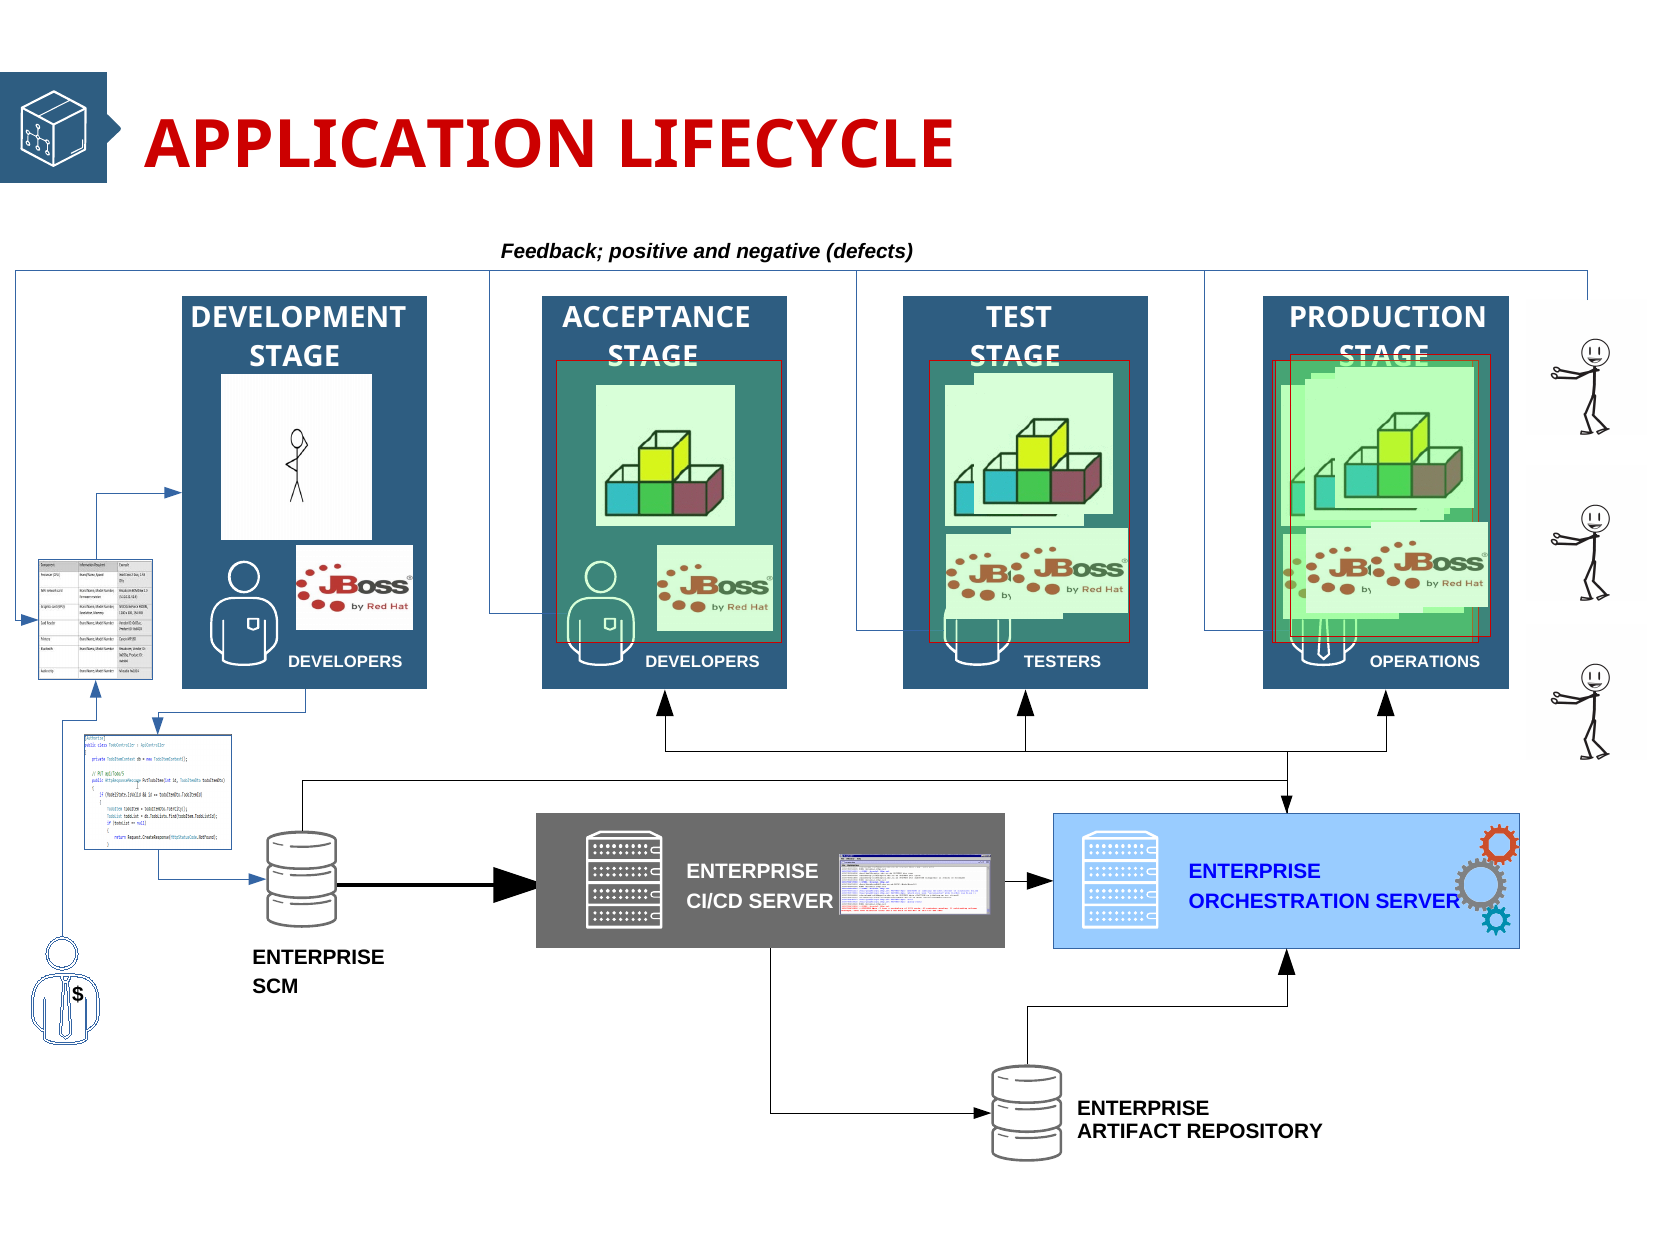

APPLICATION LIFECYCLE
Feedback; positive and negative (defects)
DEVELOPMENT
STAGE
ACCEPTANCE
STAGE
TEST
STAGE
PRODUCTION
STAGE
DEVELOPERS
DEVELOPERS
TESTERS
OPERATIONS
ENTERPRISE
CI/CD SERVER
ENTERPRISE
ORCHESTRATION SERVER
ENTERPRISE
SCM
$
ENTERPRISE
ARTIFACT REPOSITORY